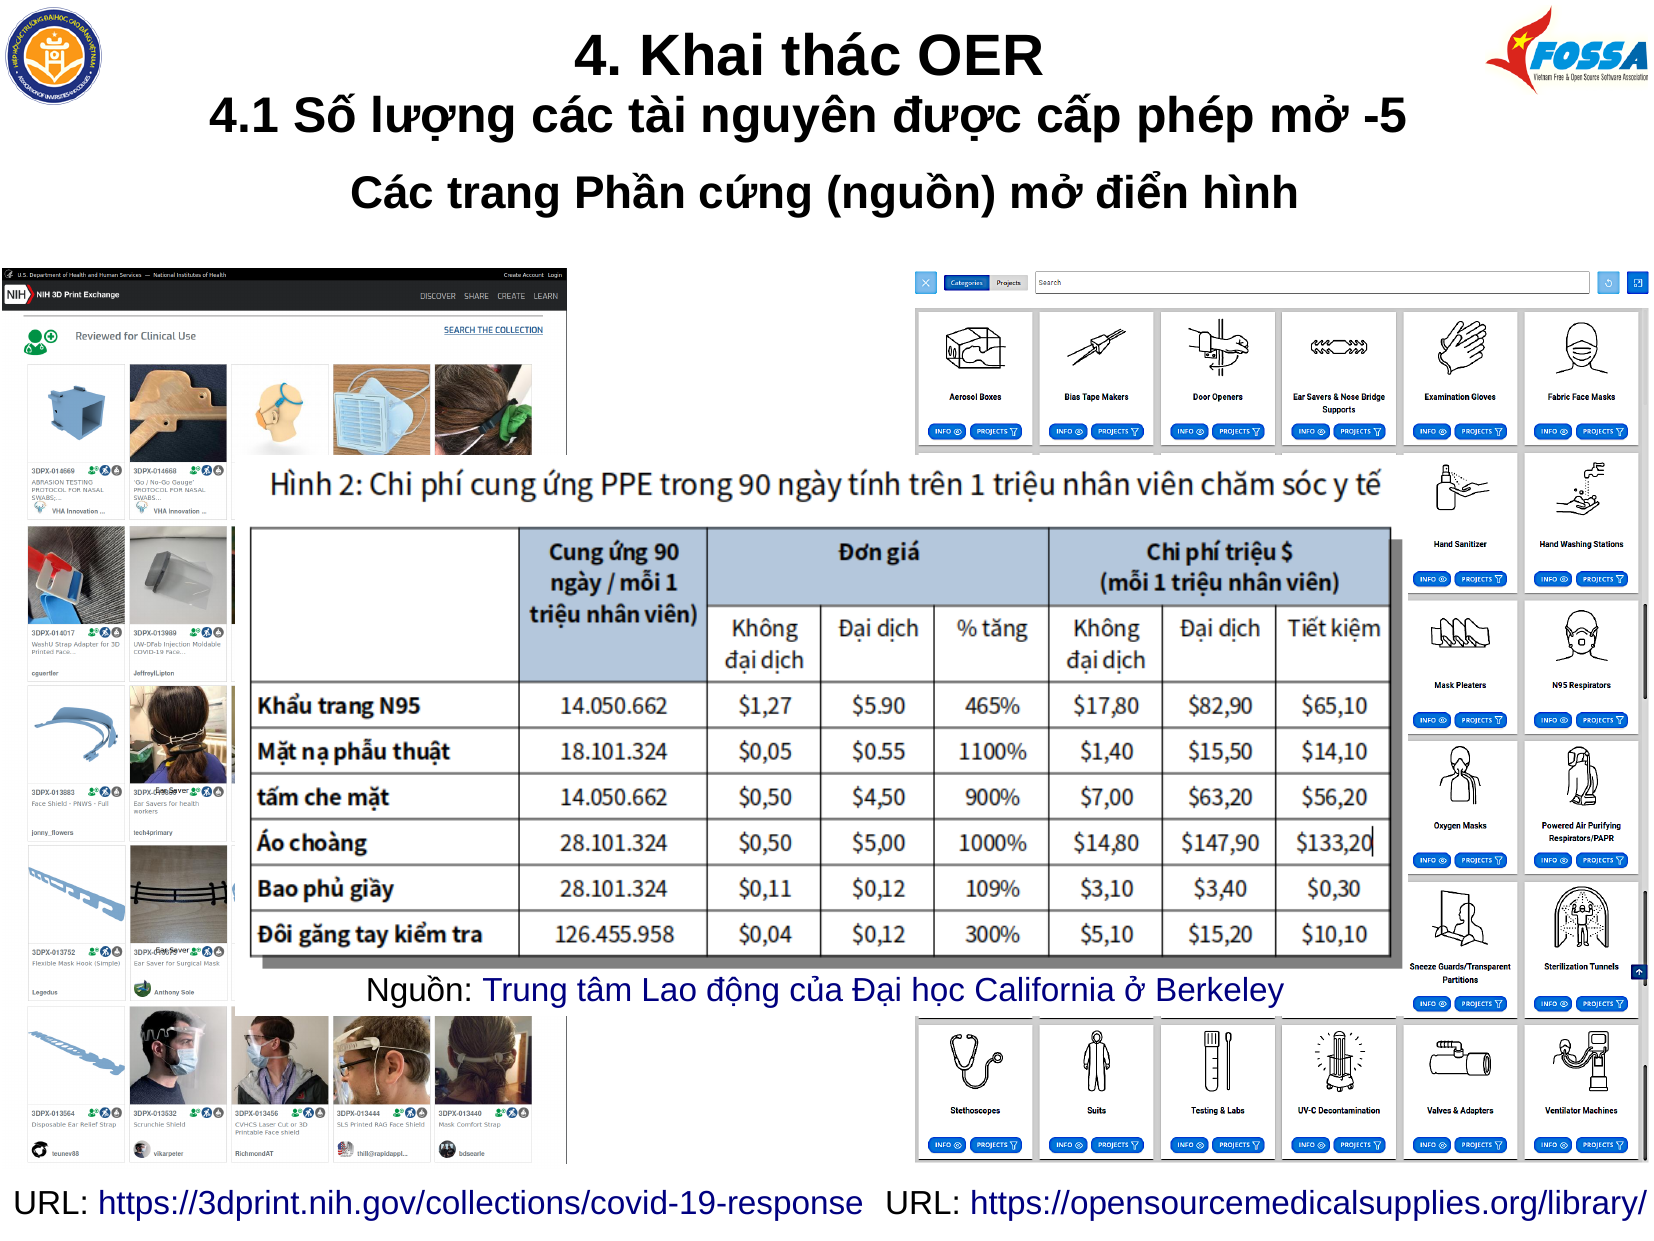

# 4. Khai thác OER 4.1 Số lượng các tài nguyên được cấp phép mở -5
Các trang Phần cứng (nguồn) mở điển hình
Nguồn: Trung tâm Lao động của Đại học California ở Berkeley
URL: https://3dprint.nih.gov/collections/covid-19-response
URL: https://opensourcemedicalsupplies.org/library/